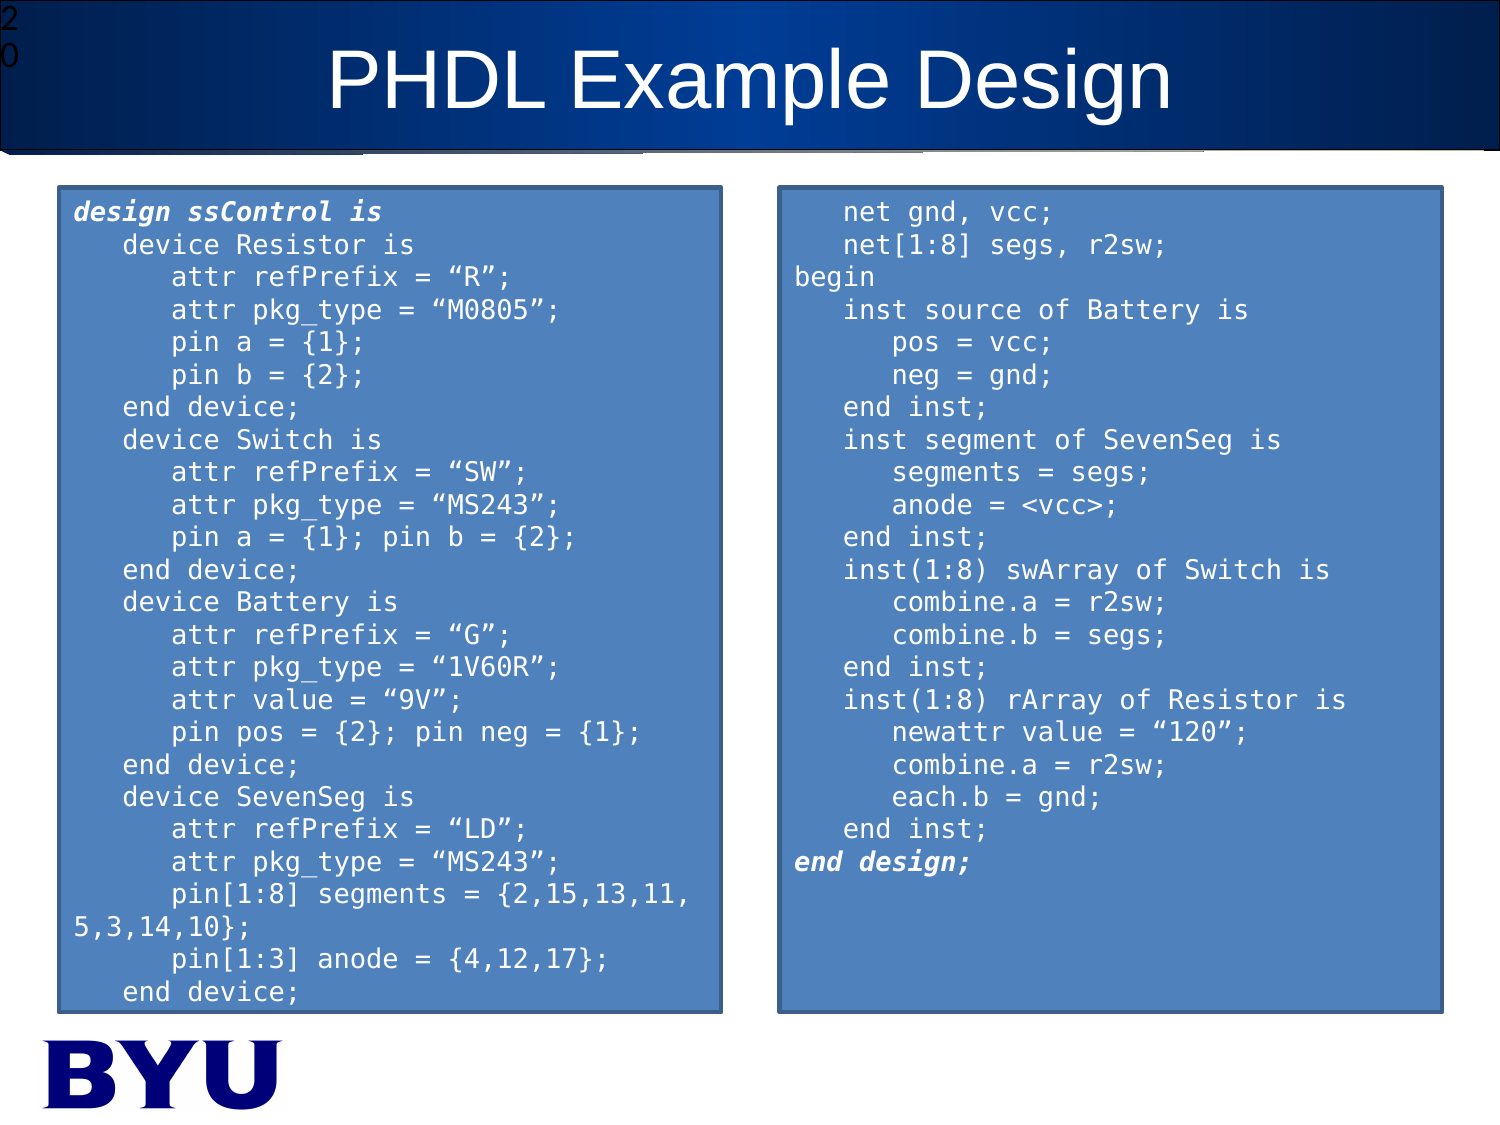

# PHDL Example Design
design ssControl is
 device Resistor is
 attr refPrefix = “R”;
 attr pkg_type = “M0805”;
 pin a = {1};
 pin b = {2};
 end device;
 device Switch is
 attr refPrefix = “SW”;
 attr pkg_type = “MS243”;
 pin a = {1}; pin b = {2};
 end device;
 device Battery is
 attr refPrefix = “G”;
 attr pkg_type = “1V60R”;
 attr value = “9V”;
 pin pos = {2}; pin neg = {1};
 end device;
 device SevenSeg is
 attr refPrefix = “LD”;
 attr pkg_type = “MS243”;
 pin[1:8] segments = {2,15,13,11, 5,3,14,10};
 pin[1:3] anode = {4,12,17};
 end device;
 net gnd, vcc;
 net[1:8] segs, r2sw;
begin
 inst source of Battery is
 pos = vcc;
 neg = gnd;
 end inst;
 inst segment of SevenSeg is
 segments = segs;
 anode = <vcc>;
 end inst;
 inst(1:8) swArray of Switch is
 combine.a = r2sw;
 combine.b = segs;
 end inst;
 inst(1:8) rArray of Resistor is
 newattr value = “120”;
 combine.a = r2sw;
 each.b = gnd;
 end inst;
end design;